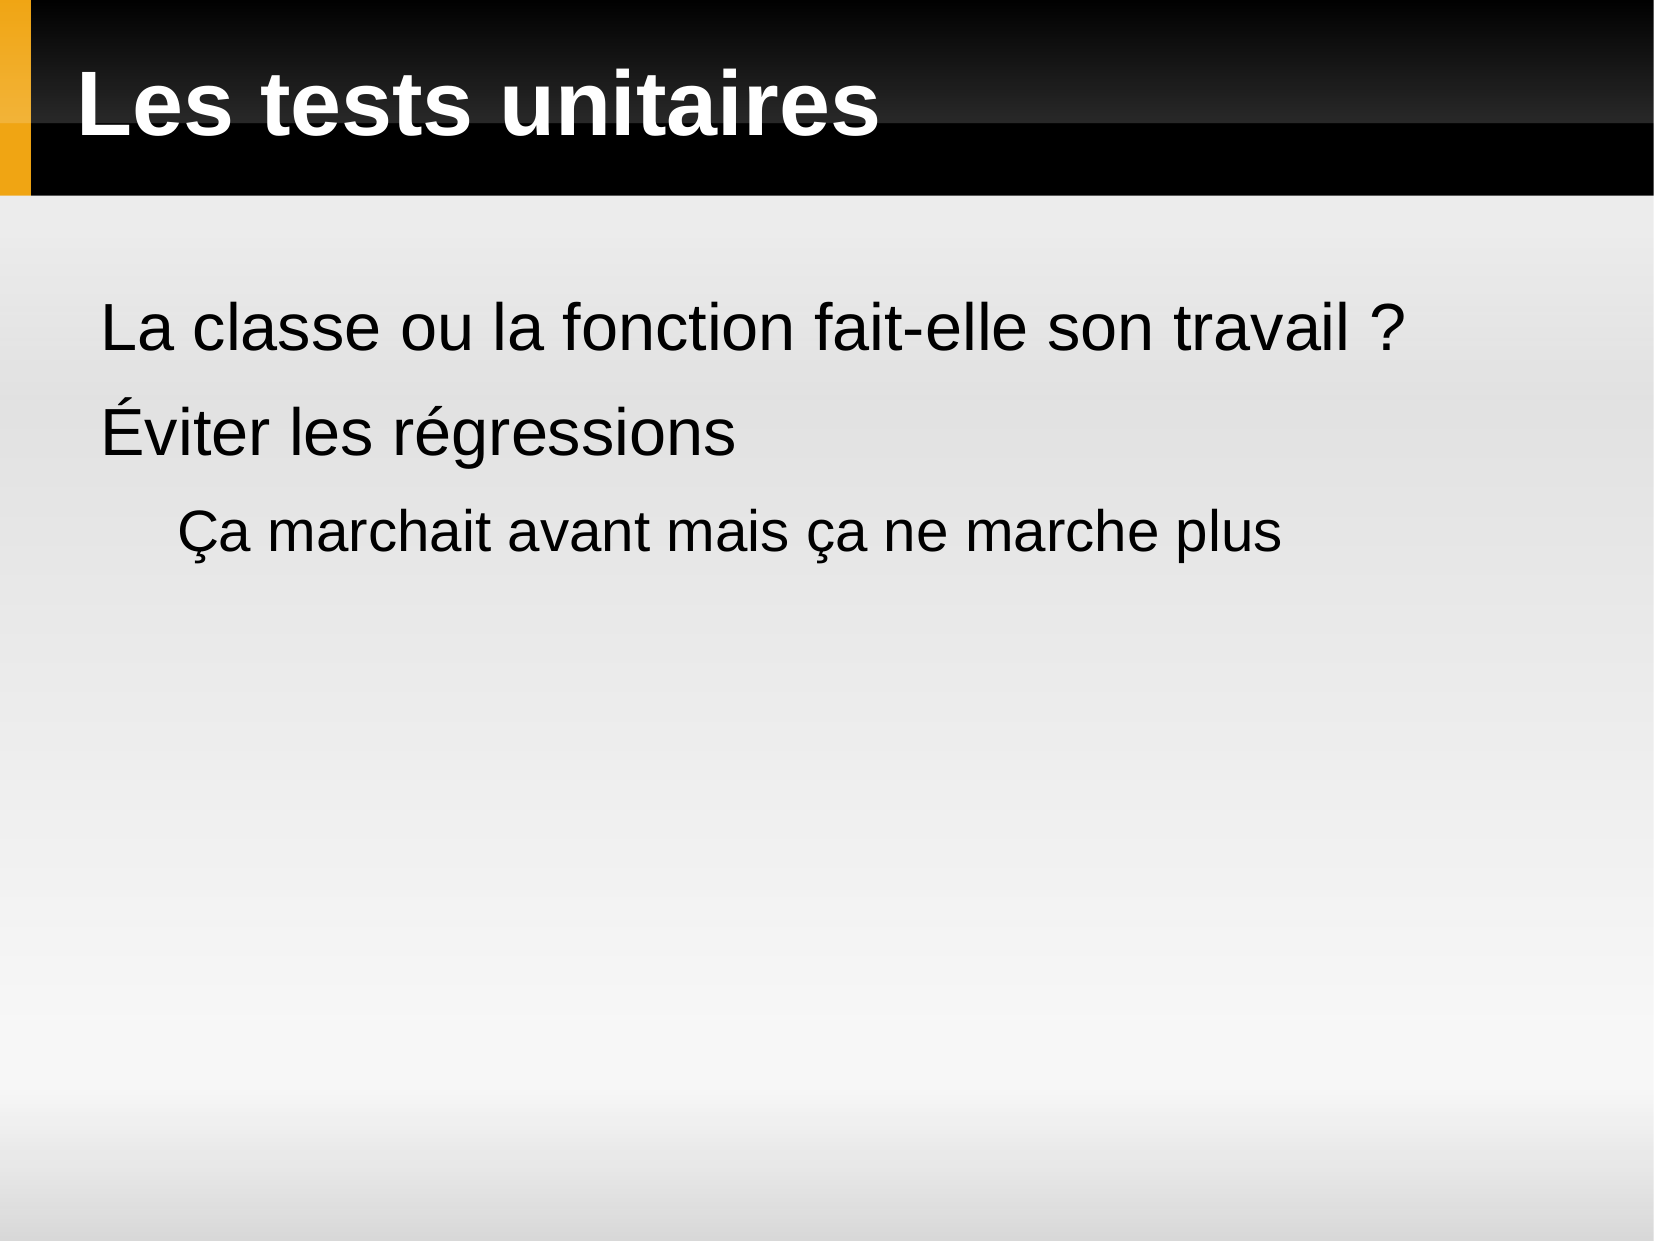

# Les tests unitaires
La classe ou la fonction fait-elle son travail ?
Éviter les régressions
Ça marchait avant mais ça ne marche plus